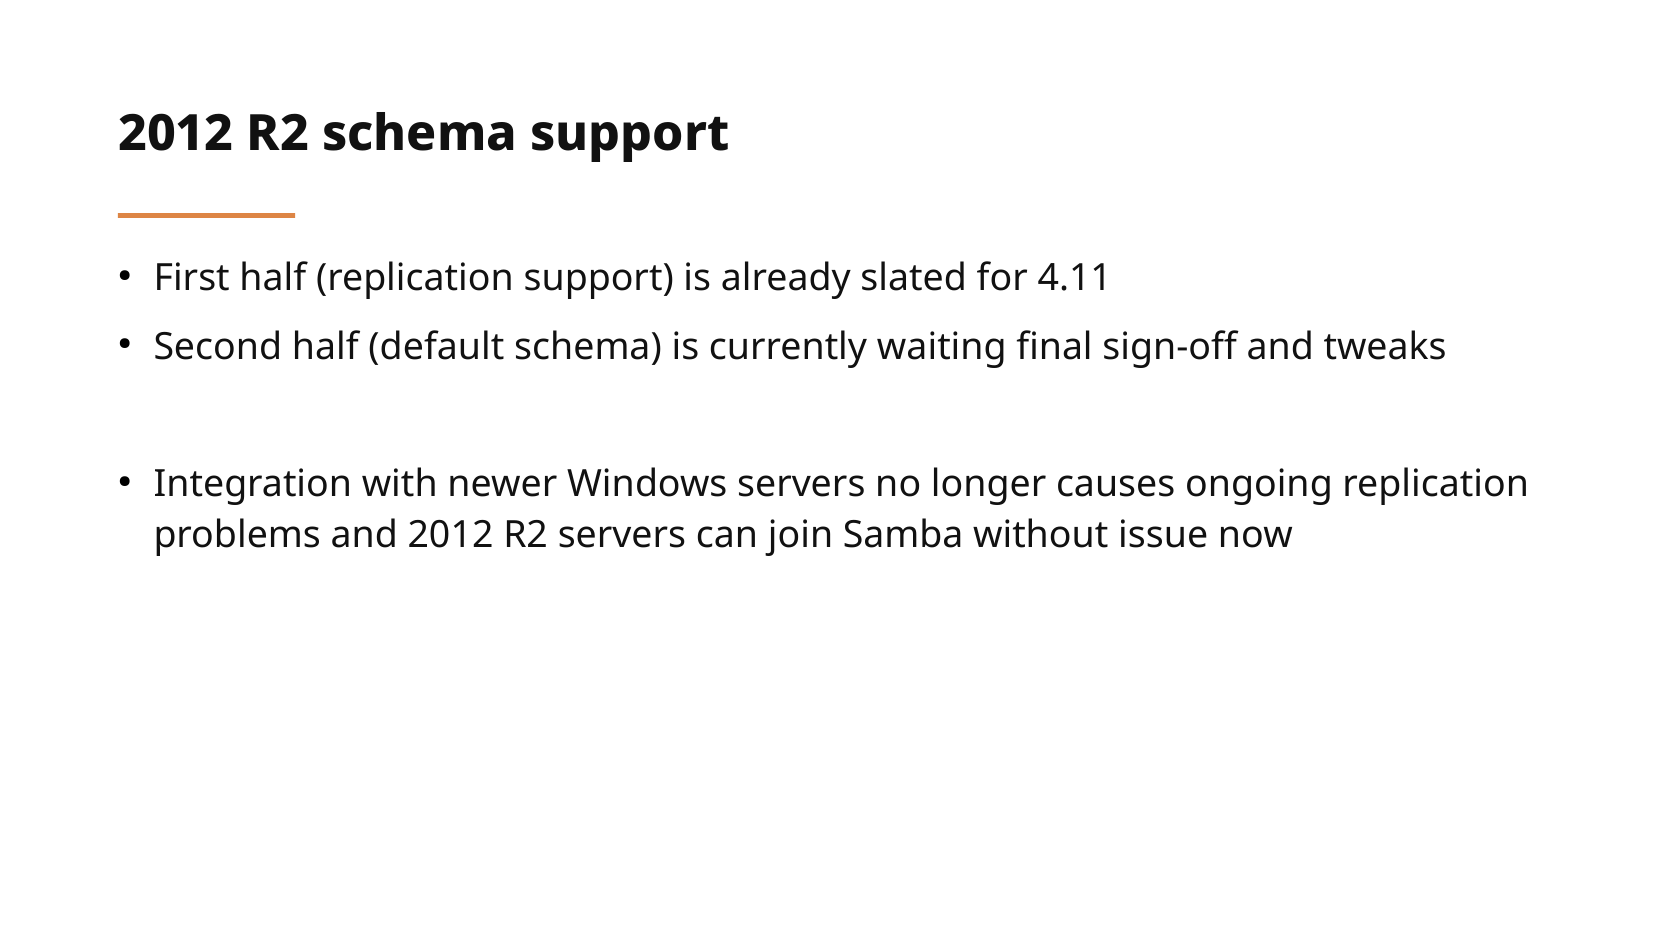

# 2012 R2 schema support
First half (replication support) is already slated for 4.11
Second half (default schema) is currently waiting final sign-off and tweaks
Integration with newer Windows servers no longer causes ongoing replication problems and 2012 R2 servers can join Samba without issue now